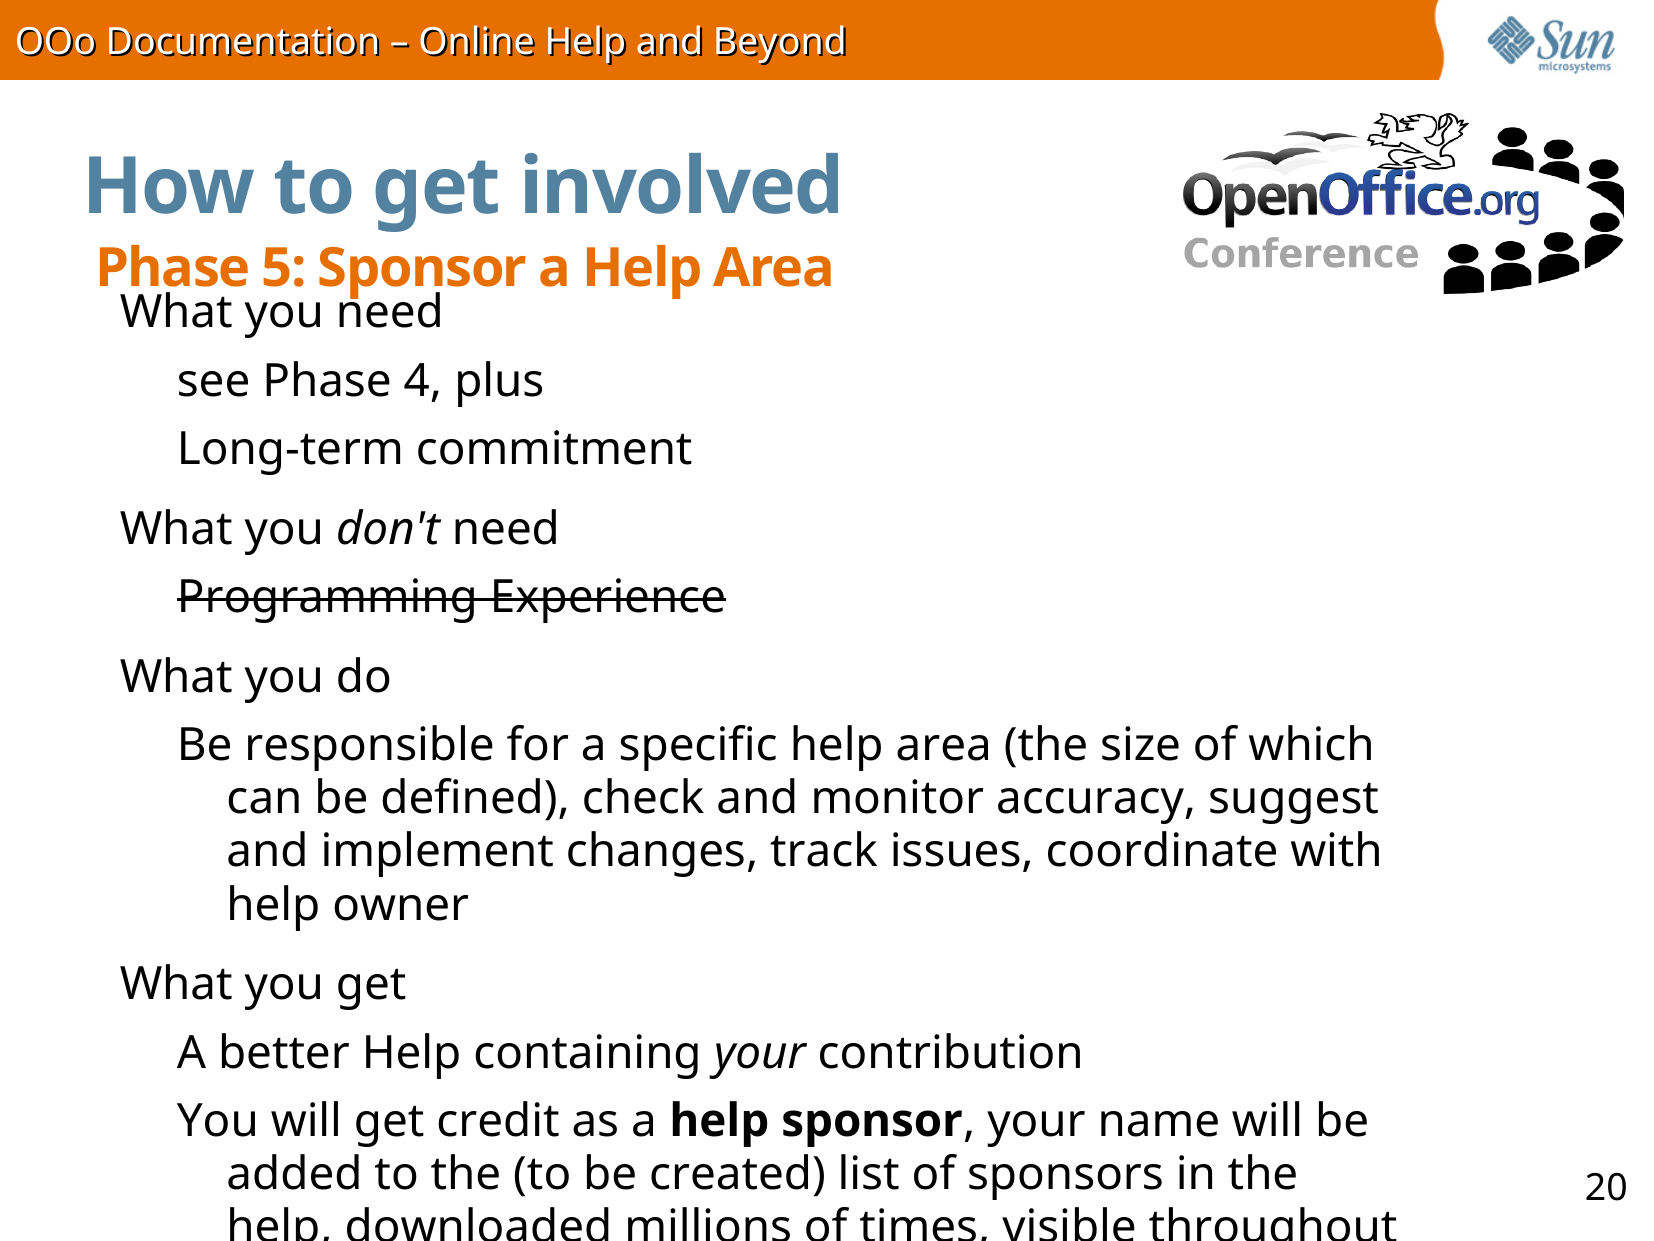

How to get involved
 Phase 5: Sponsor a Help Area
# What you need
see Phase 4, plus
Long-term commitment
What you don't need
Programming Experience
What you do
Be responsible for a specific help area (the size of which can be defined), check and monitor accuracy, suggest and implement changes, track issues, coordinate with help owner
What you get
A better Help containing your contribution
You will get credit as a help sponsor, your name will be added to the (to be created) list of sponsors in the help, downloaded millions of times, visible throughout the world. Cool, eh?